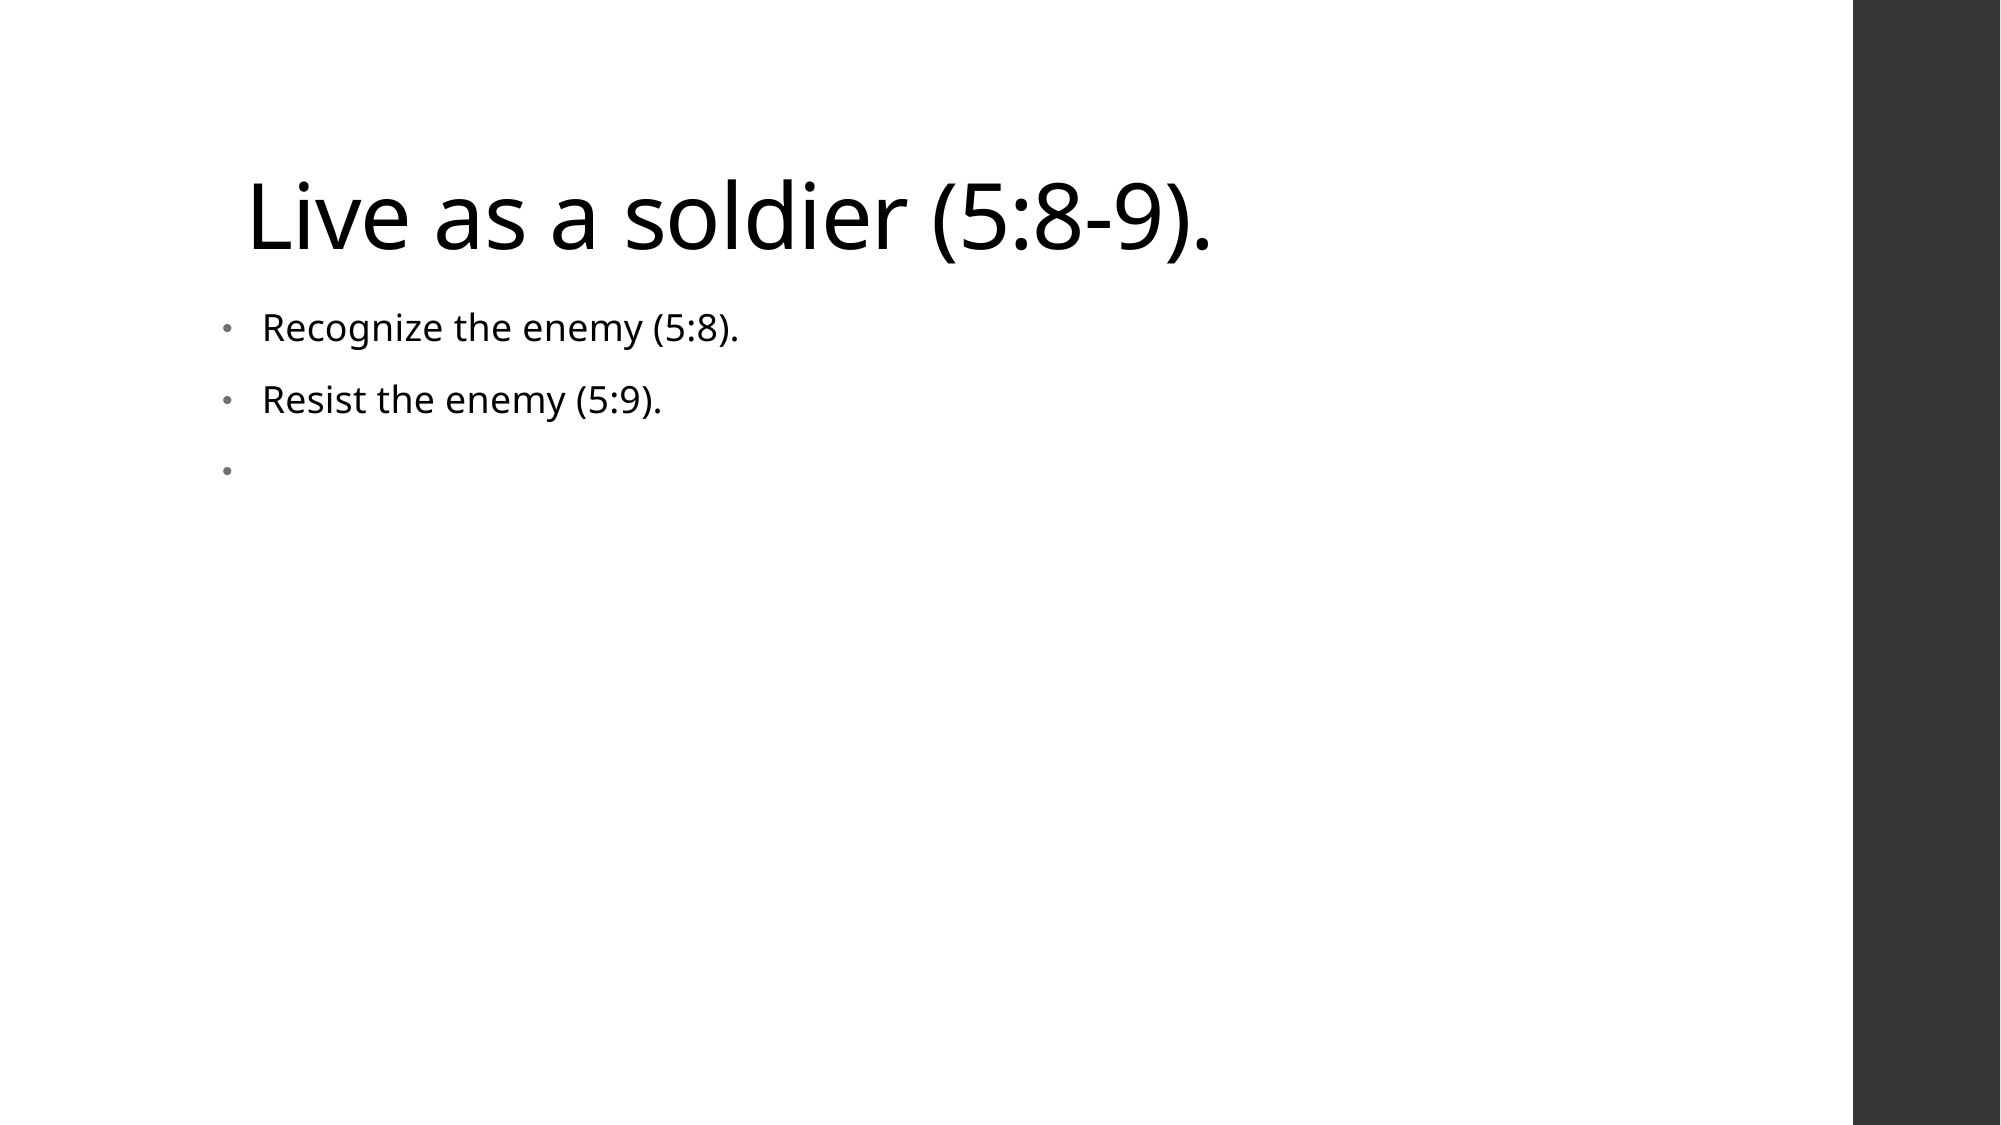

# Live as a soldier (5:8-9).
 Recognize the enemy (5:8).
 Resist the enemy (5:9).